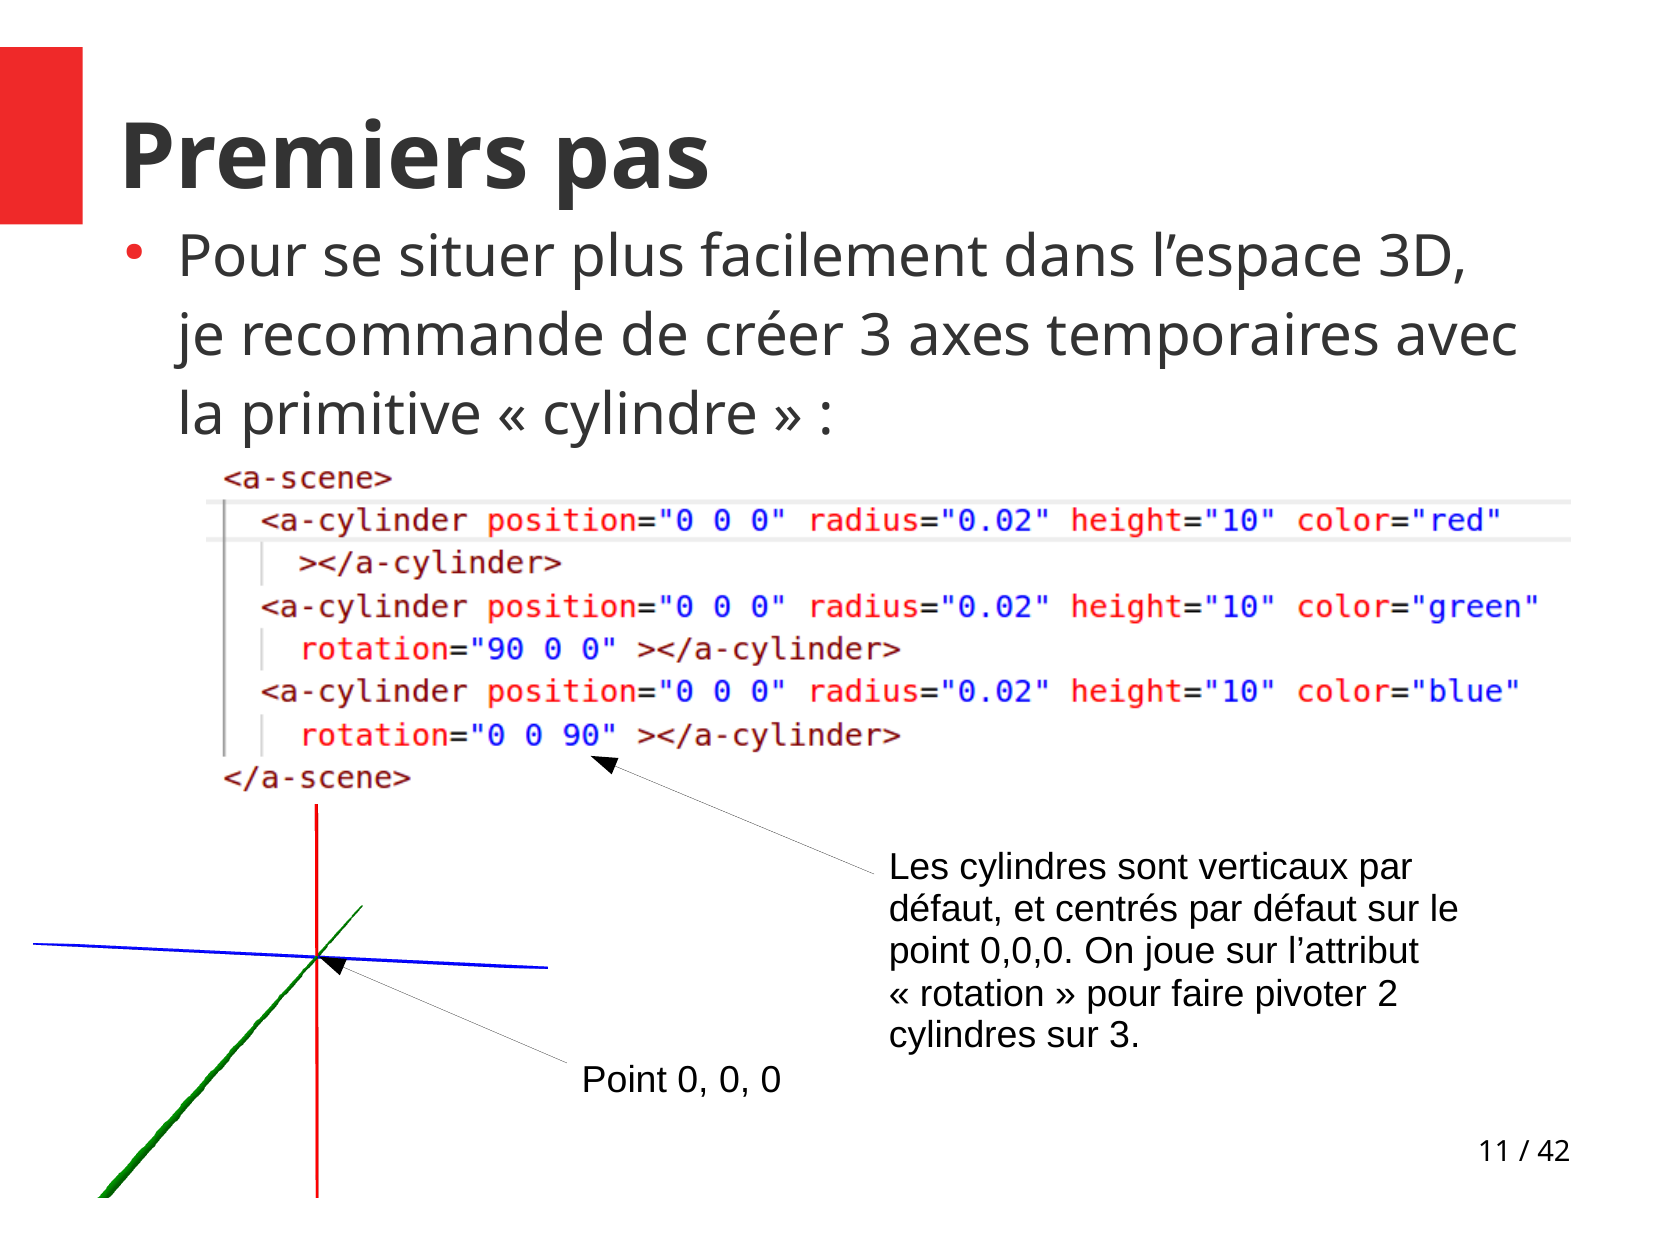

# Premiers pas
Pour se situer plus facilement dans l’espace 3D, je recommande de créer 3 axes temporaires avec la primitive « cylindre » :
Les cylindres sont verticaux par défaut, et centrés par défaut sur le point 0,0,0. On joue sur l’attribut « rotation » pour faire pivoter 2 cylindres sur 3.
Point 0, 0, 0
11